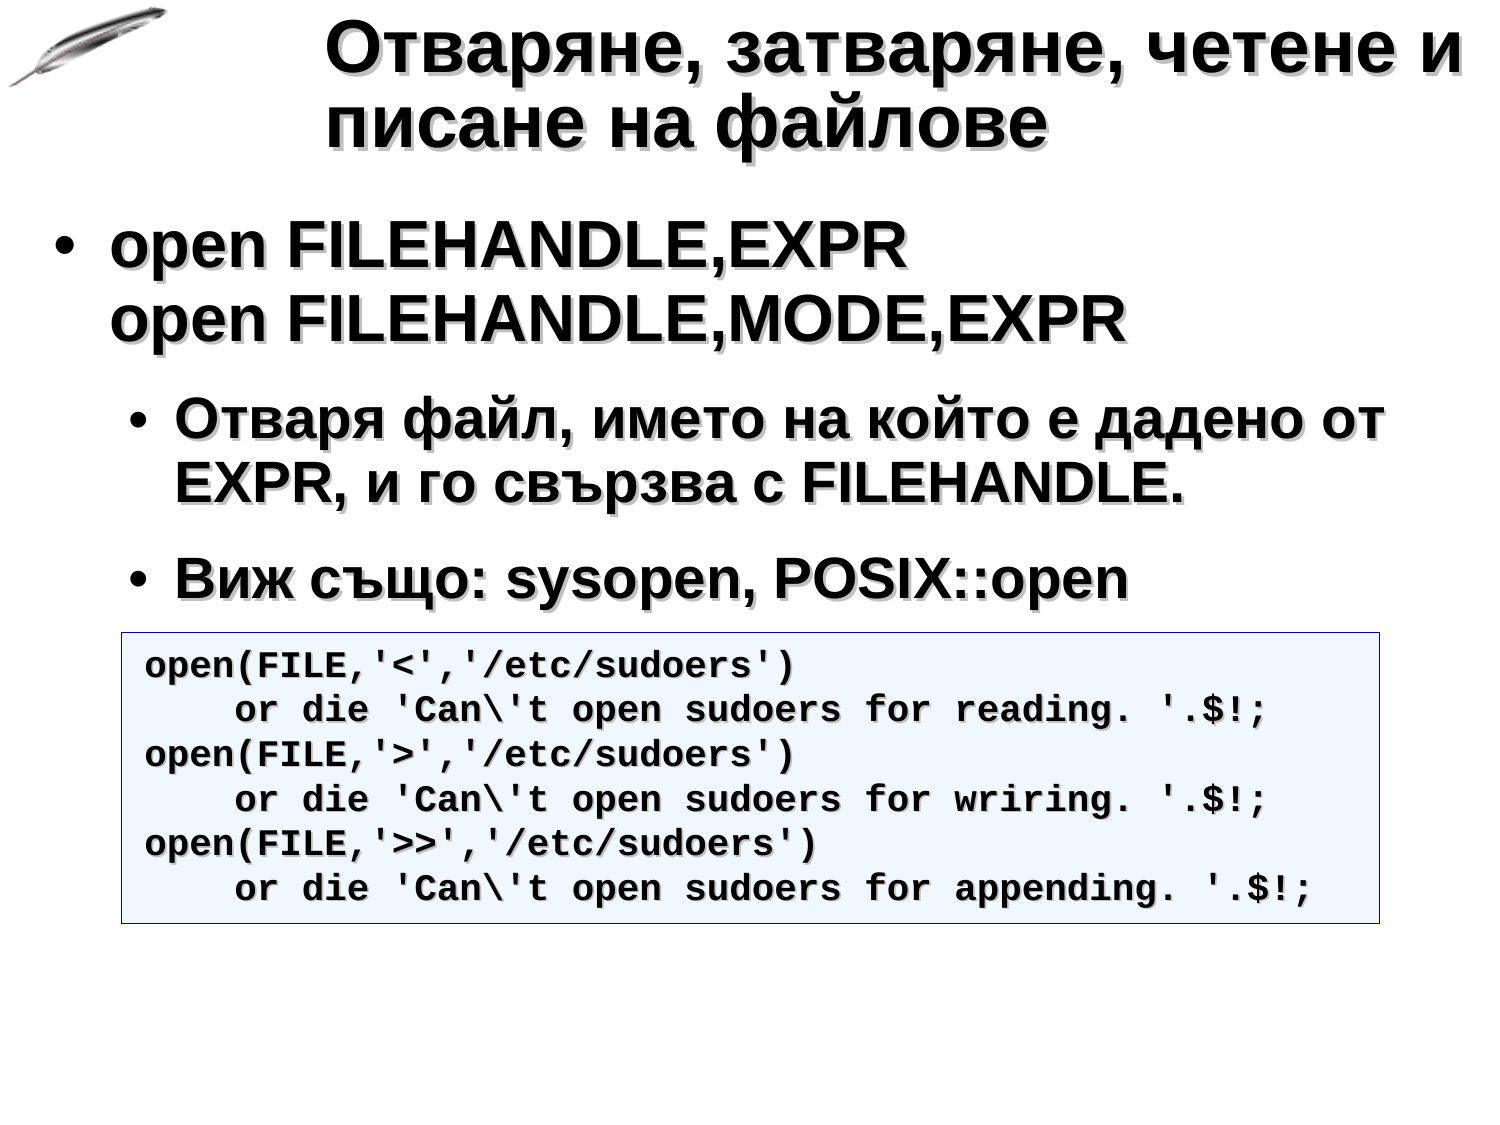

# Отваряне, затваряне, четене и писане на файлове
open FILEHANDLE,EXPR
open FILEHANDLE,MODE,EXPR
Отваря файл, името на който е дадено от EXPR, и го свързва с FILEHANDLE.
Виж също: sysopen, POSIX::open
open(FILE,'<','/etc/sudoers')
 or die 'Can\'t open sudoers for reading. '.$!;
open(FILE,'>','/etc/sudoers')
 or die 'Can\'t open sudoers for wriring. '.$!;
open(FILE,'>>','/etc/sudoers')
 or die 'Can\'t open sudoers for appending. '.$!;